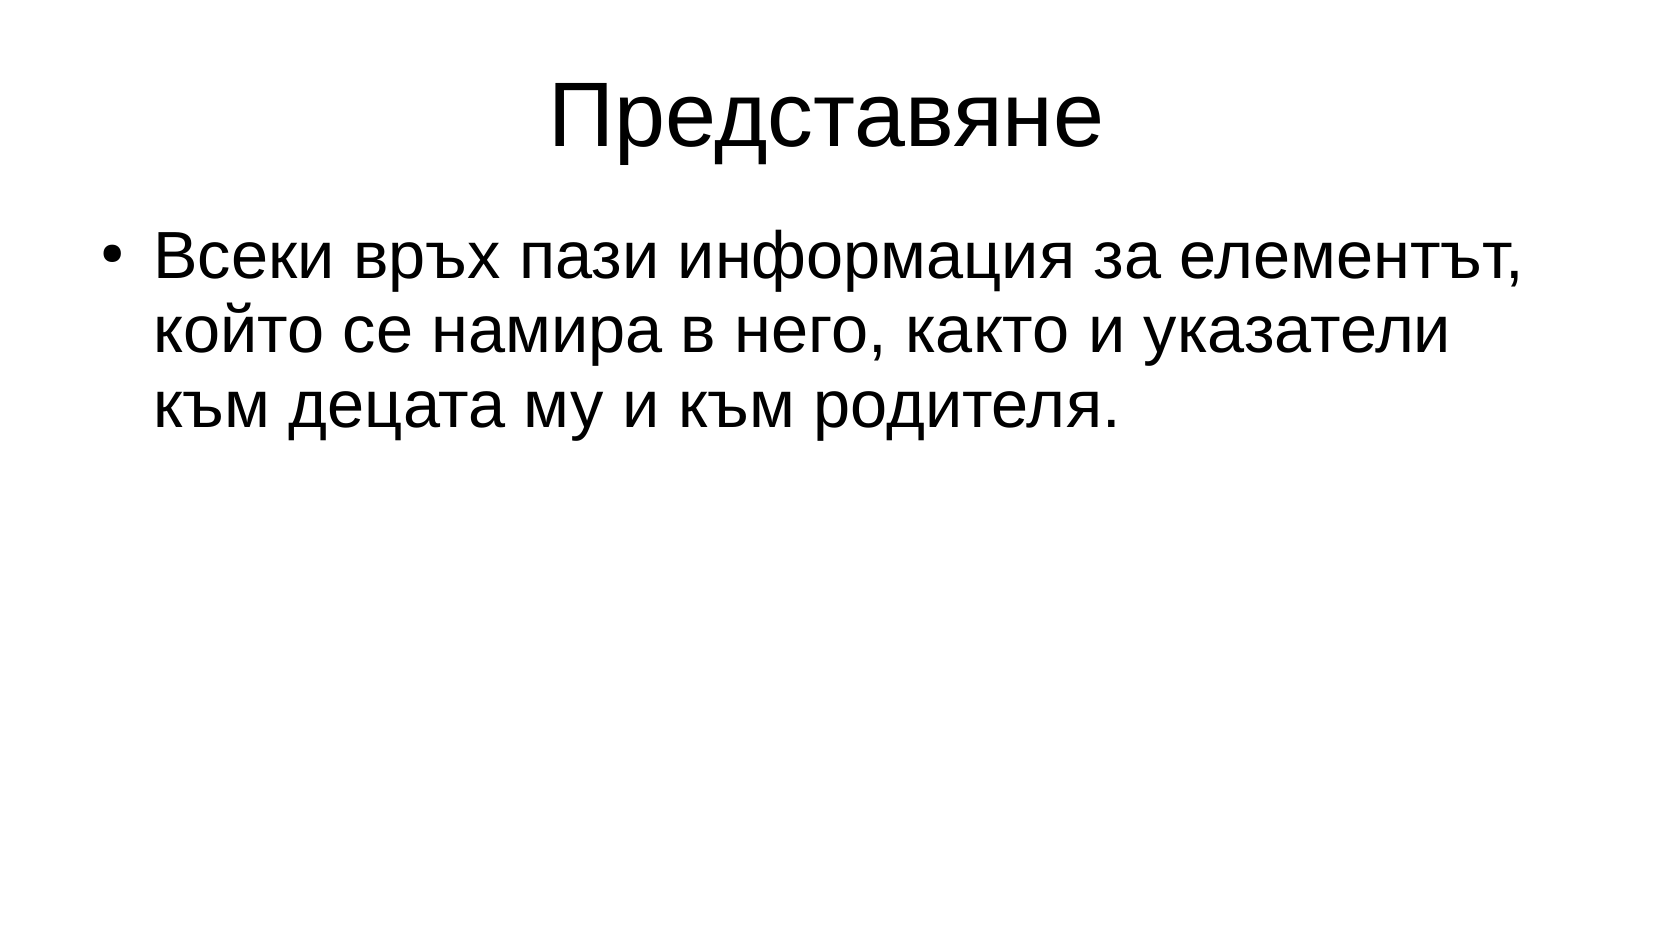

# Представяне
Всеки връх пази информация за елементът, който се намира в него, както и указатели към децата му и към родителя.